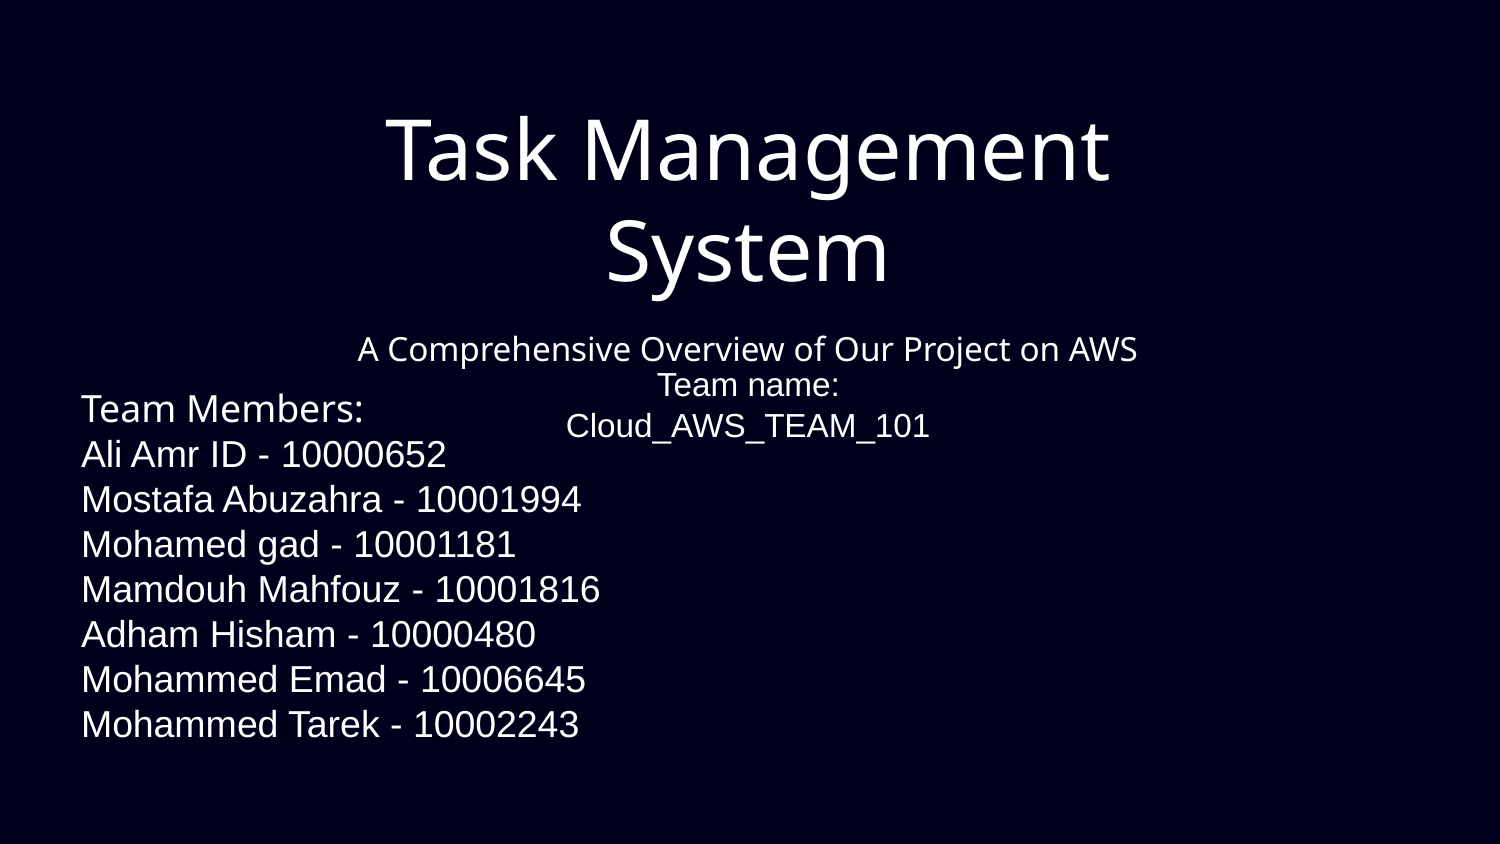

# Task Management System
A Comprehensive Overview of Our Project on AWS
Team name:
Cloud_AWS_TEAM_101
Team Members:
Ali Amr ID - 10000652
Mostafa Abuzahra - 10001994
Mohamed gad - 10001181
Mamdouh Mahfouz - 10001816
Adham Hisham - 10000480
Mohammed Emad - 10006645
Mohammed Tarek - 10002243